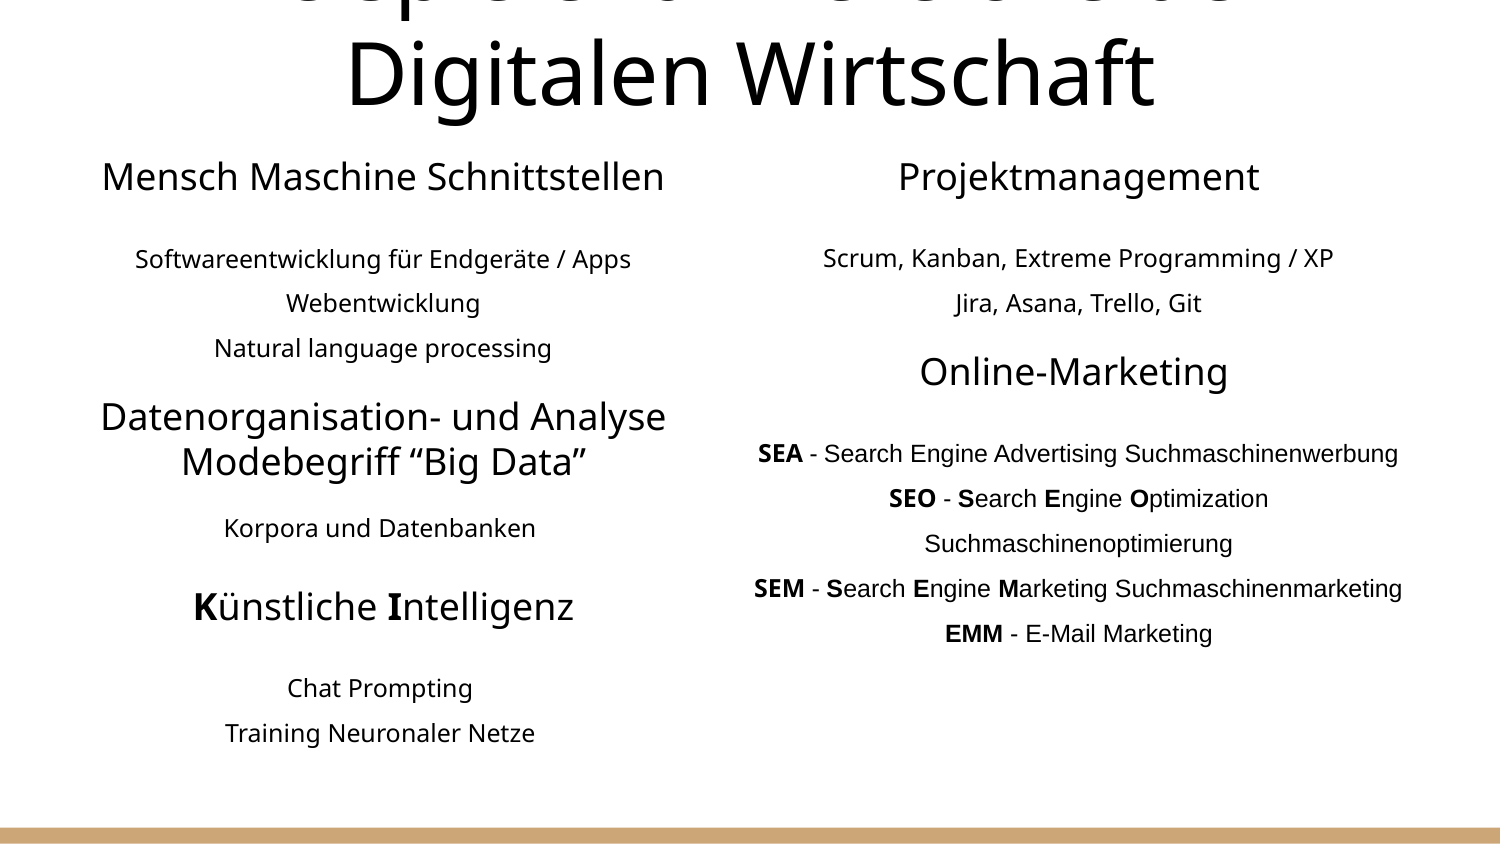

# Beispiele für Bereiche der Digitalen Wirtschaft
Mensch Maschine Schnittstellen
Softwareentwicklung für Endgeräte / Apps
Webentwicklung
Natural language processing
Datenorganisation- und Analyse Modebegriff “Big Data”
Korpora und Datenbanken
Künstliche Intelligenz
Chat Prompting
Training Neuronaler Netze
Projektmanagement
Scrum, Kanban, Extreme Programming / XP
Jira, Asana, Trello, Git
Online-Marketing
SEA - Search Engine Advertising Suchmaschinenwerbung
SEO - Search Engine Optimization Suchmaschinenoptimierung
SEM - Search Engine Marketing Suchmaschinenmarketing
EMM - E-Mail Marketing